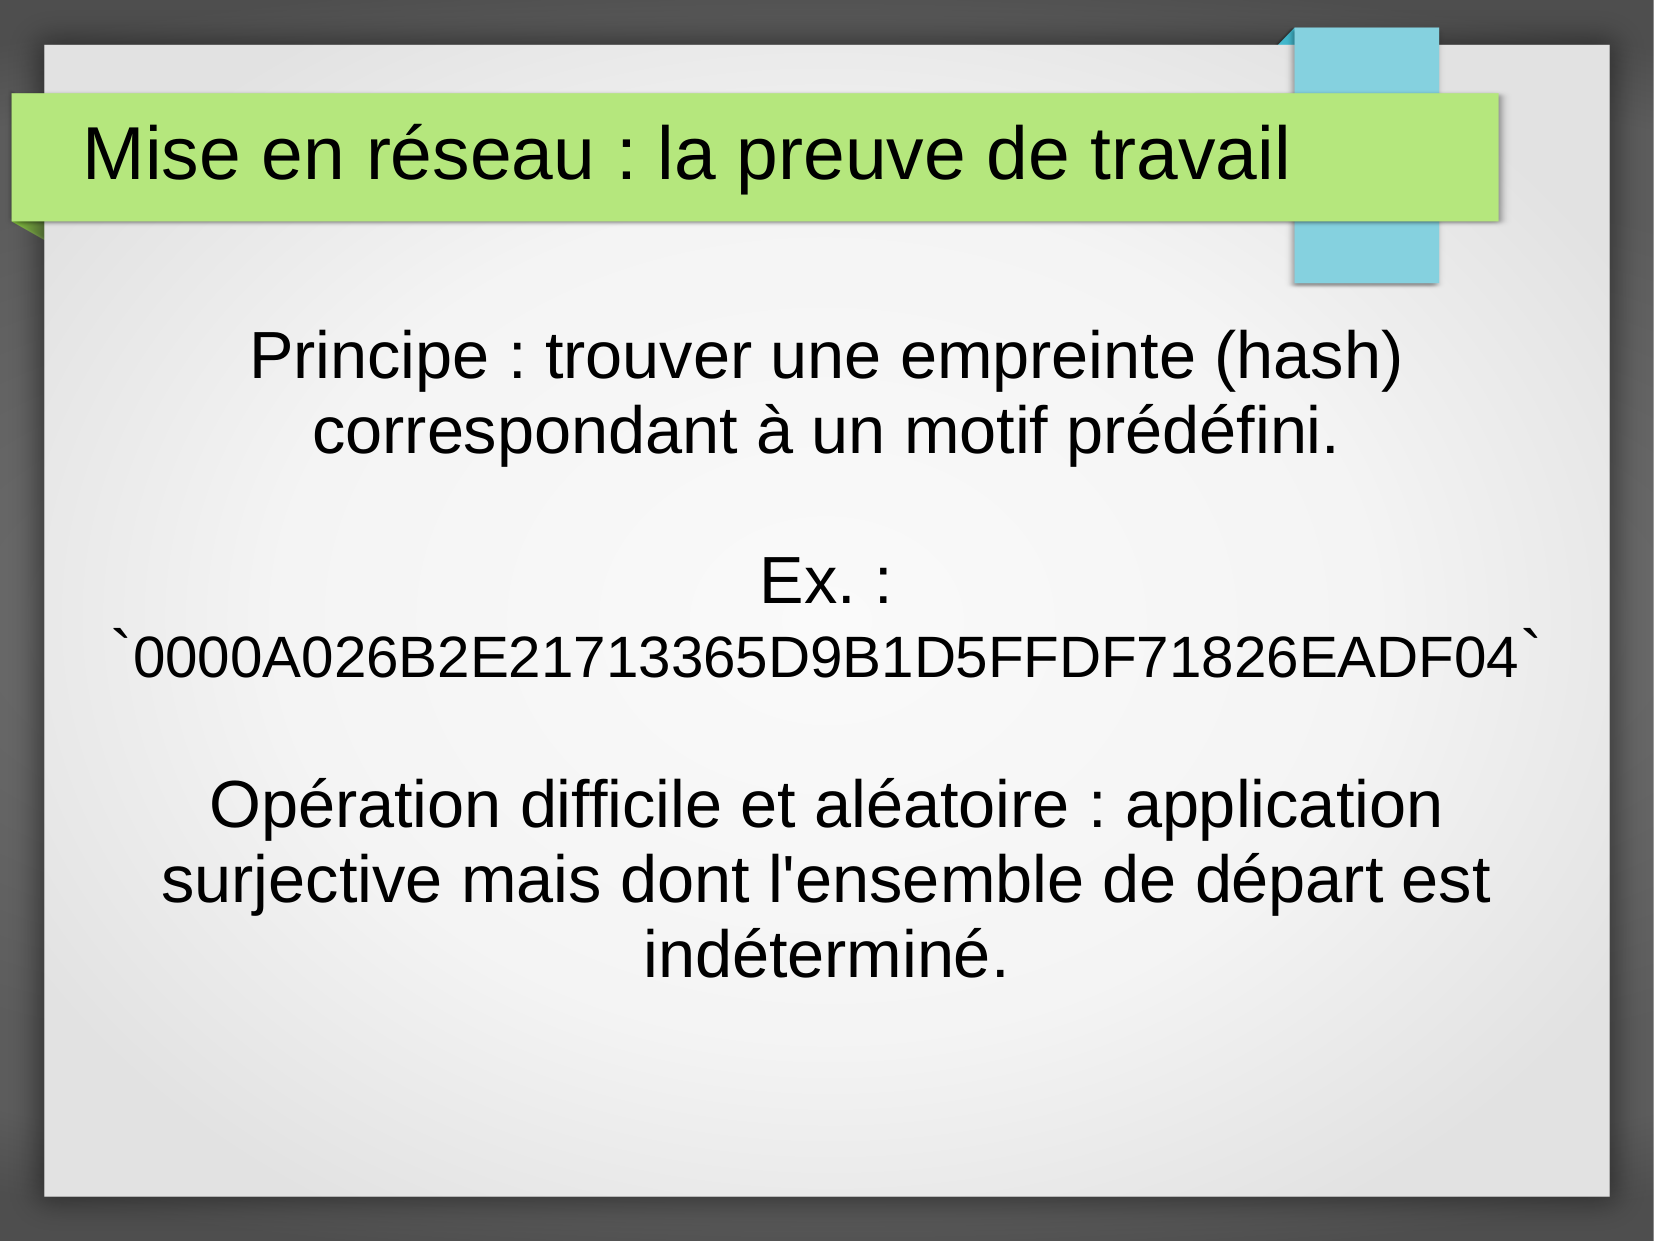

# Mise en réseau : la preuve de travail
Principe : trouver une empreinte (hash) correspondant à un motif prédéfini.
Ex. : `0000A026B2E21713365D9B1D5FFDF71826EADF04`
Opération difficile et aléatoire : application surjective mais dont l'ensemble de départ est indéterminé.